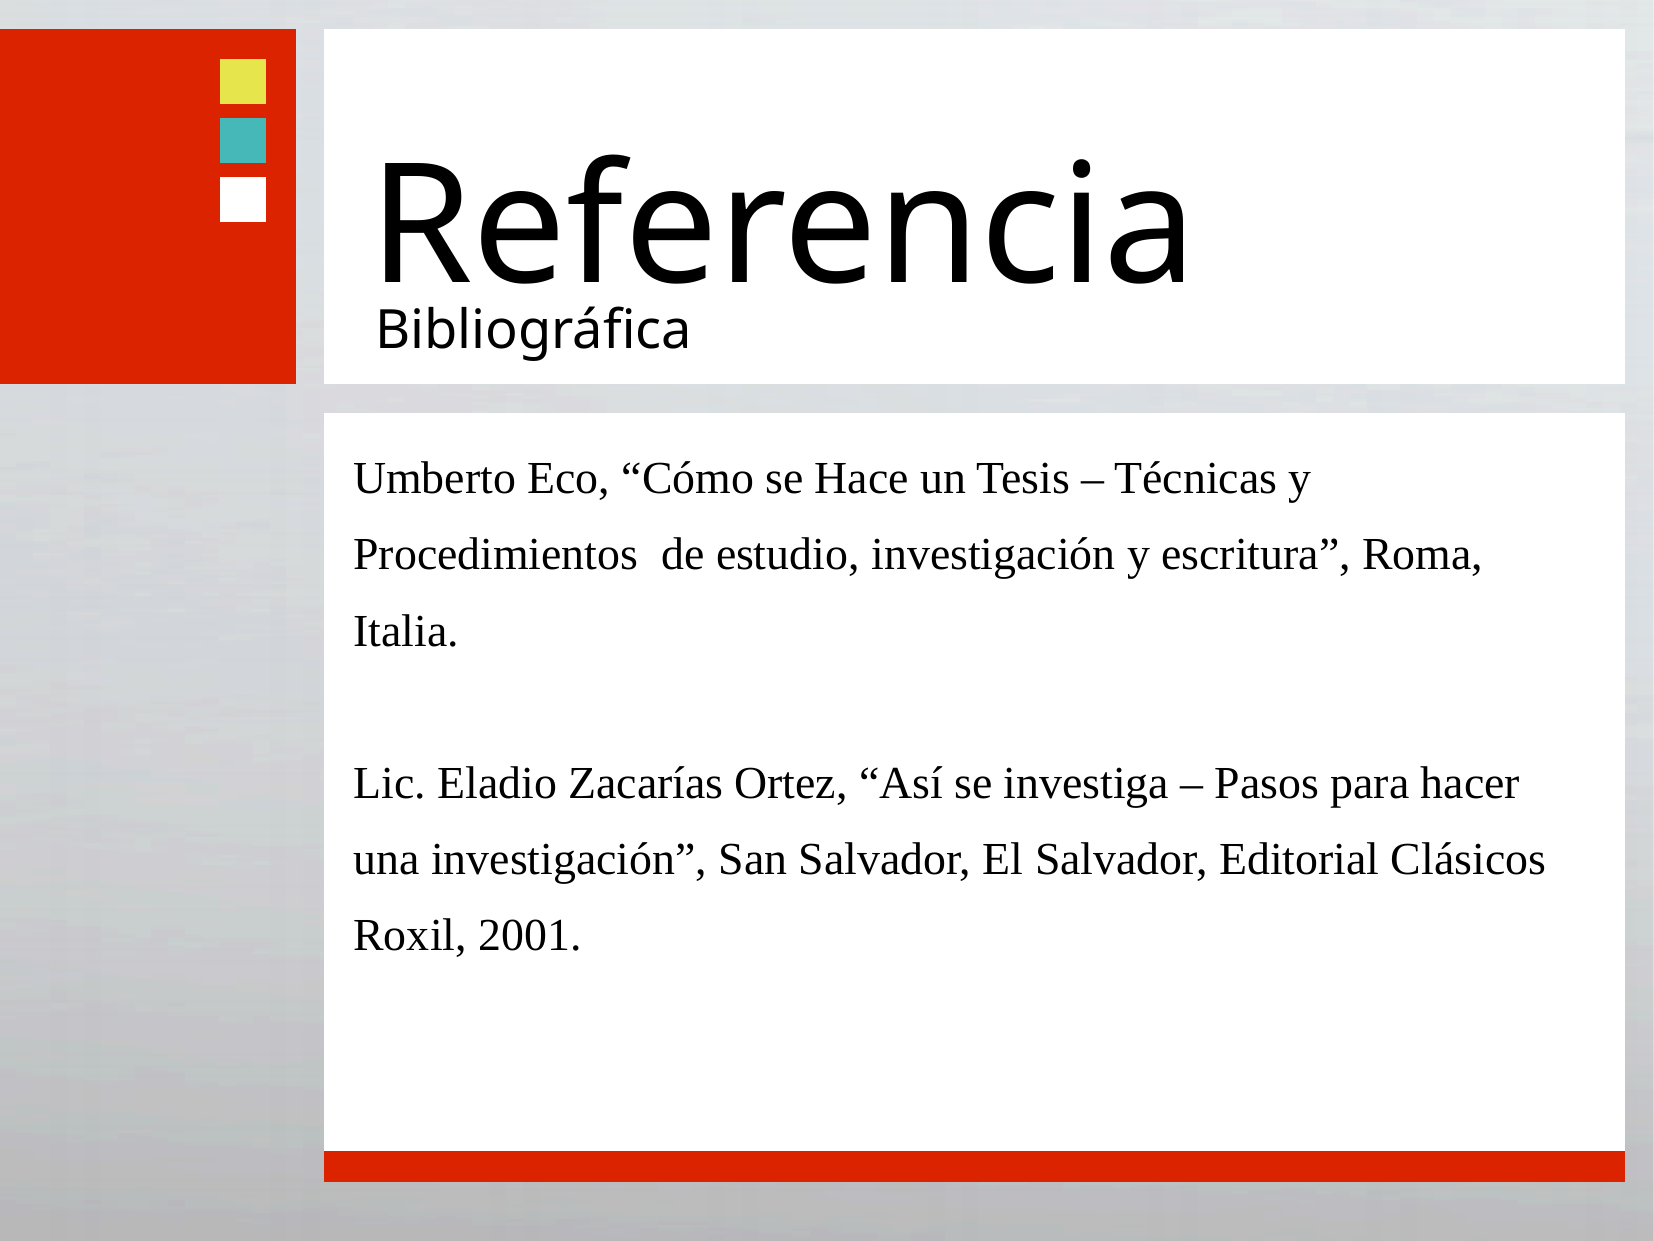

Referencia
Bibliográfica
Umberto Eco, “Cómo se Hace un Tesis – Técnicas y Procedimientos de estudio, investigación y escritura”, Roma, Italia.
Lic. Eladio Zacarías Ortez, “Así se investiga – Pasos para hacer una investigación”, San Salvador, El Salvador, Editorial Clásicos Roxil, 2001.